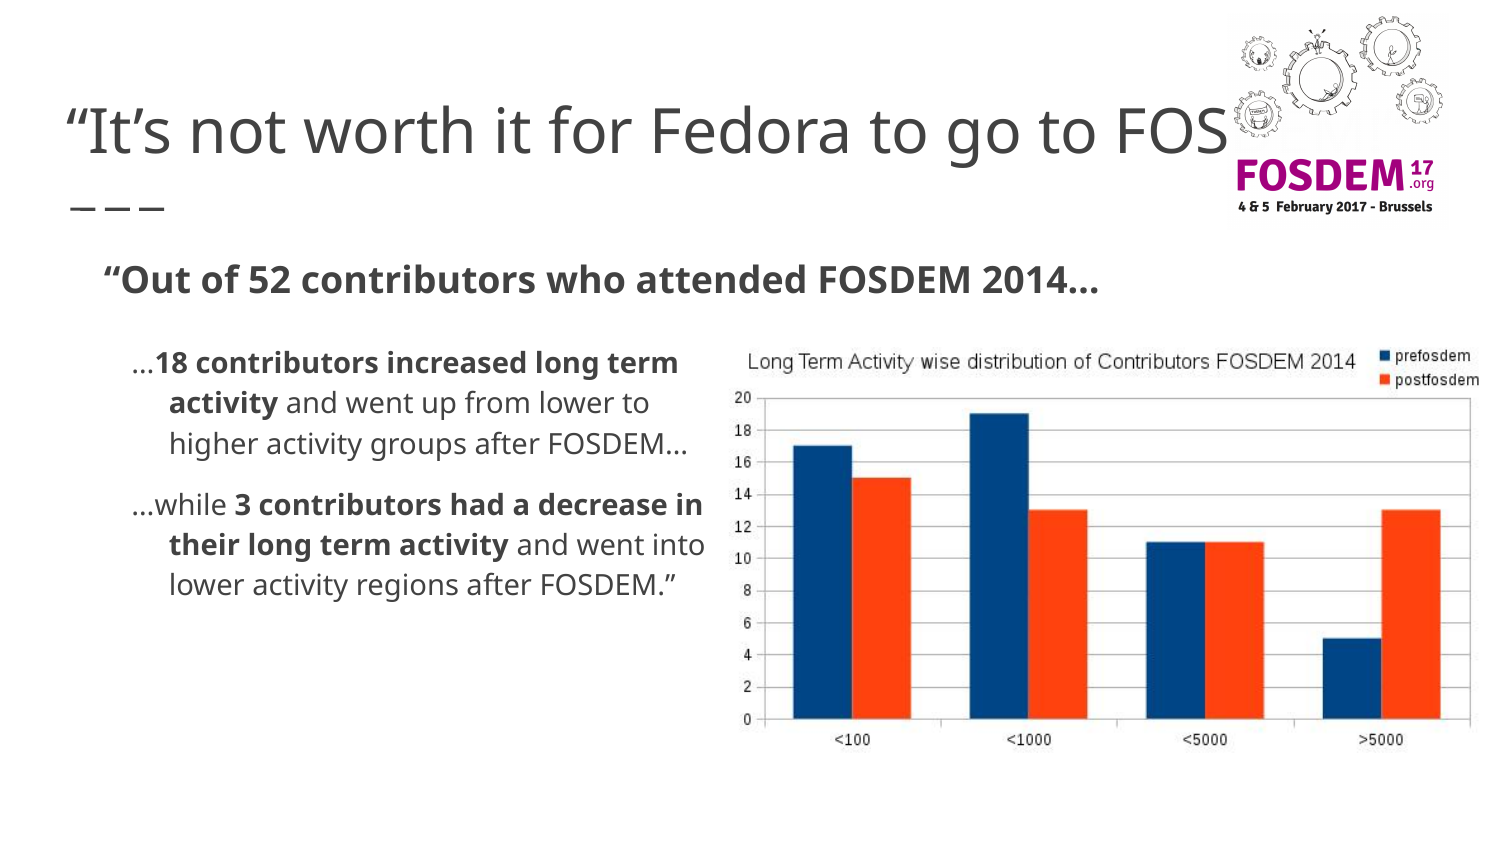

# “It’s not worth it for Fedora to go to FOSDEM!”
“Out of 52 contributors who attended FOSDEM 2014…
…18 contributors increased long term activity and went up from lower to higher activity groups after FOSDEM…
…while 3 contributors had a decrease in their long term activity and went into lower activity regions after FOSDEM.”